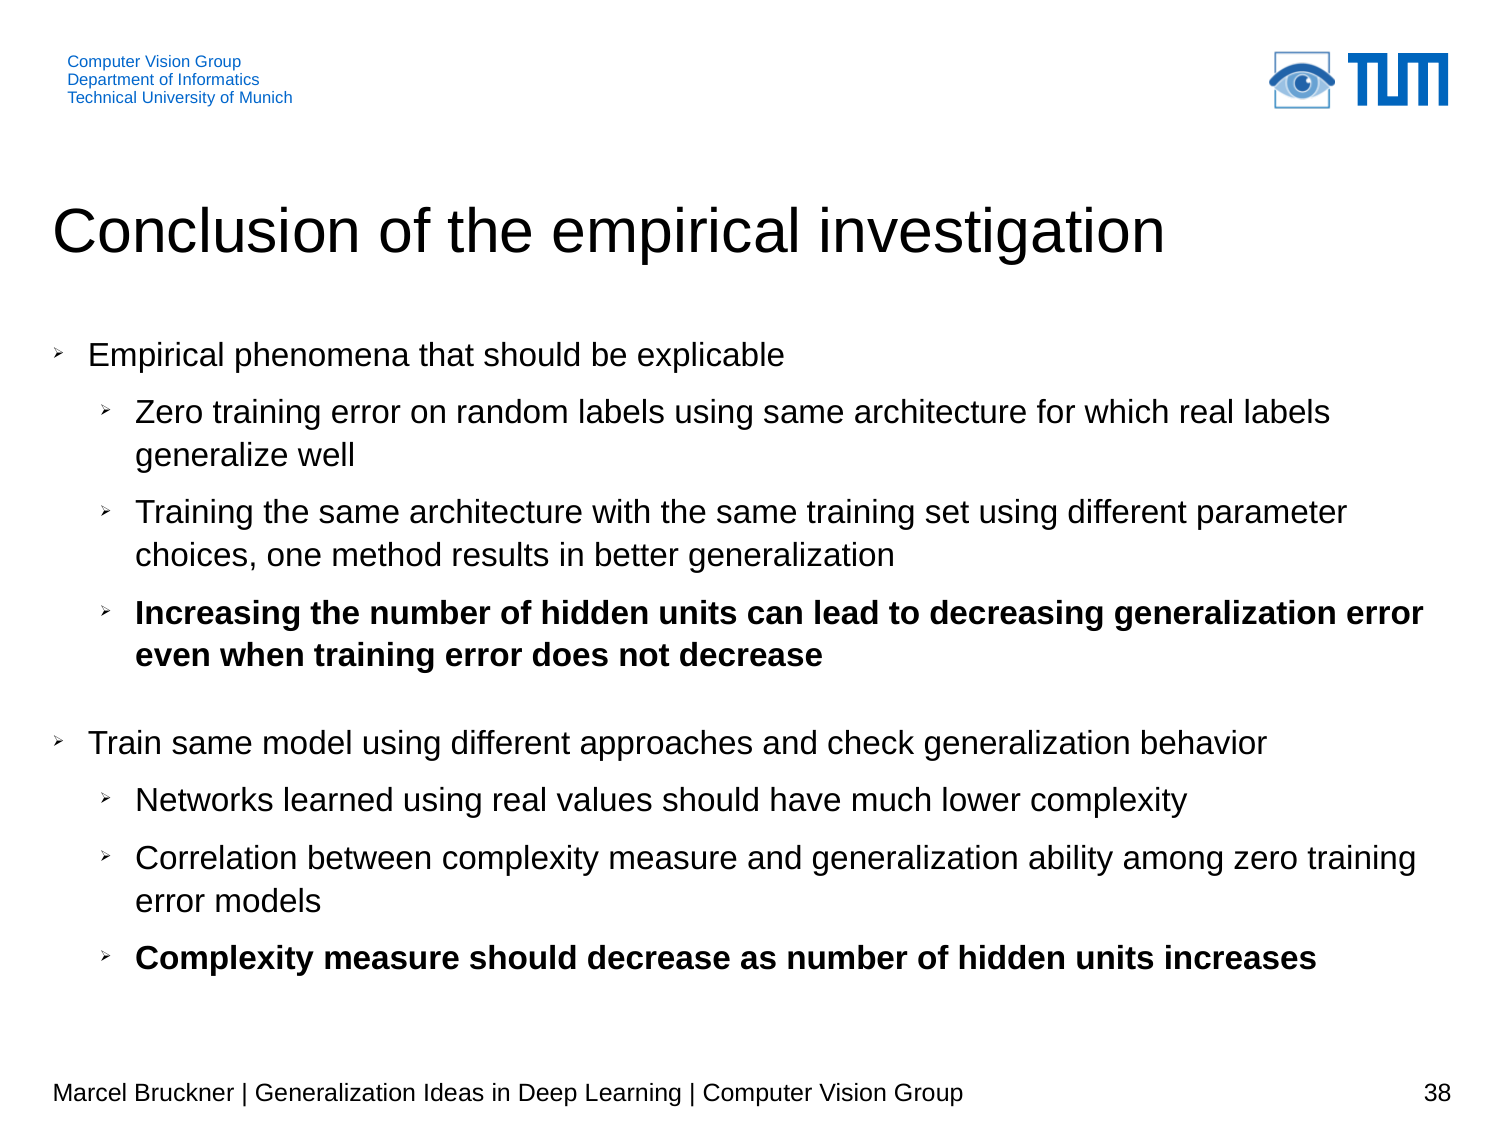

# Conclusion of the empirical investigation
Empirical phenomena that should be explicable
Zero training error on random labels using same architecture for which real labels generalize well
Training the same architecture with the same training set using different parameter choices, one method results in better generalization
Increasing the number of hidden units can lead to decreasing generalization error even when training error does not decrease
Train same model using different approaches and check generalization behavior
Networks learned using real values should have much lower complexity
Correlation between complexity measure and generalization ability among zero training error models
Complexity measure should decrease as number of hidden units increases
Marcel Bruckner | Generalization Ideas in Deep Learning | Computer Vision Group
38